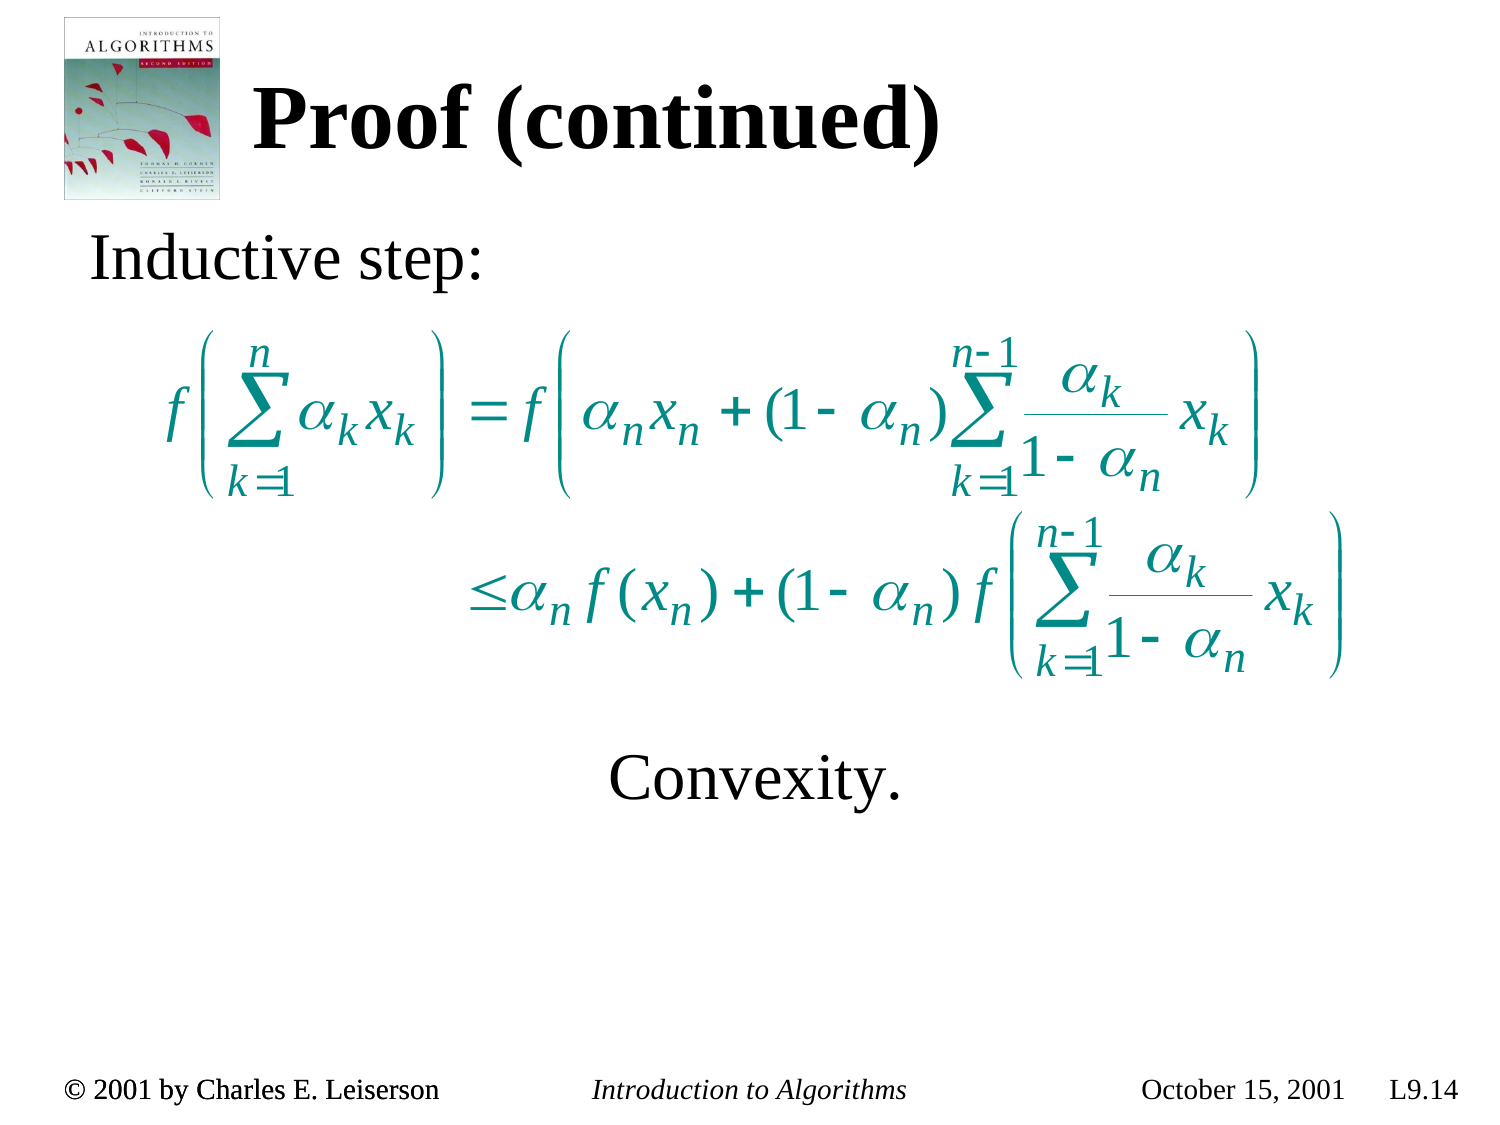

Proof (continued)
Inductive step:
Convexity.
Introduction to Algorithms
October 15, 2001 L9.